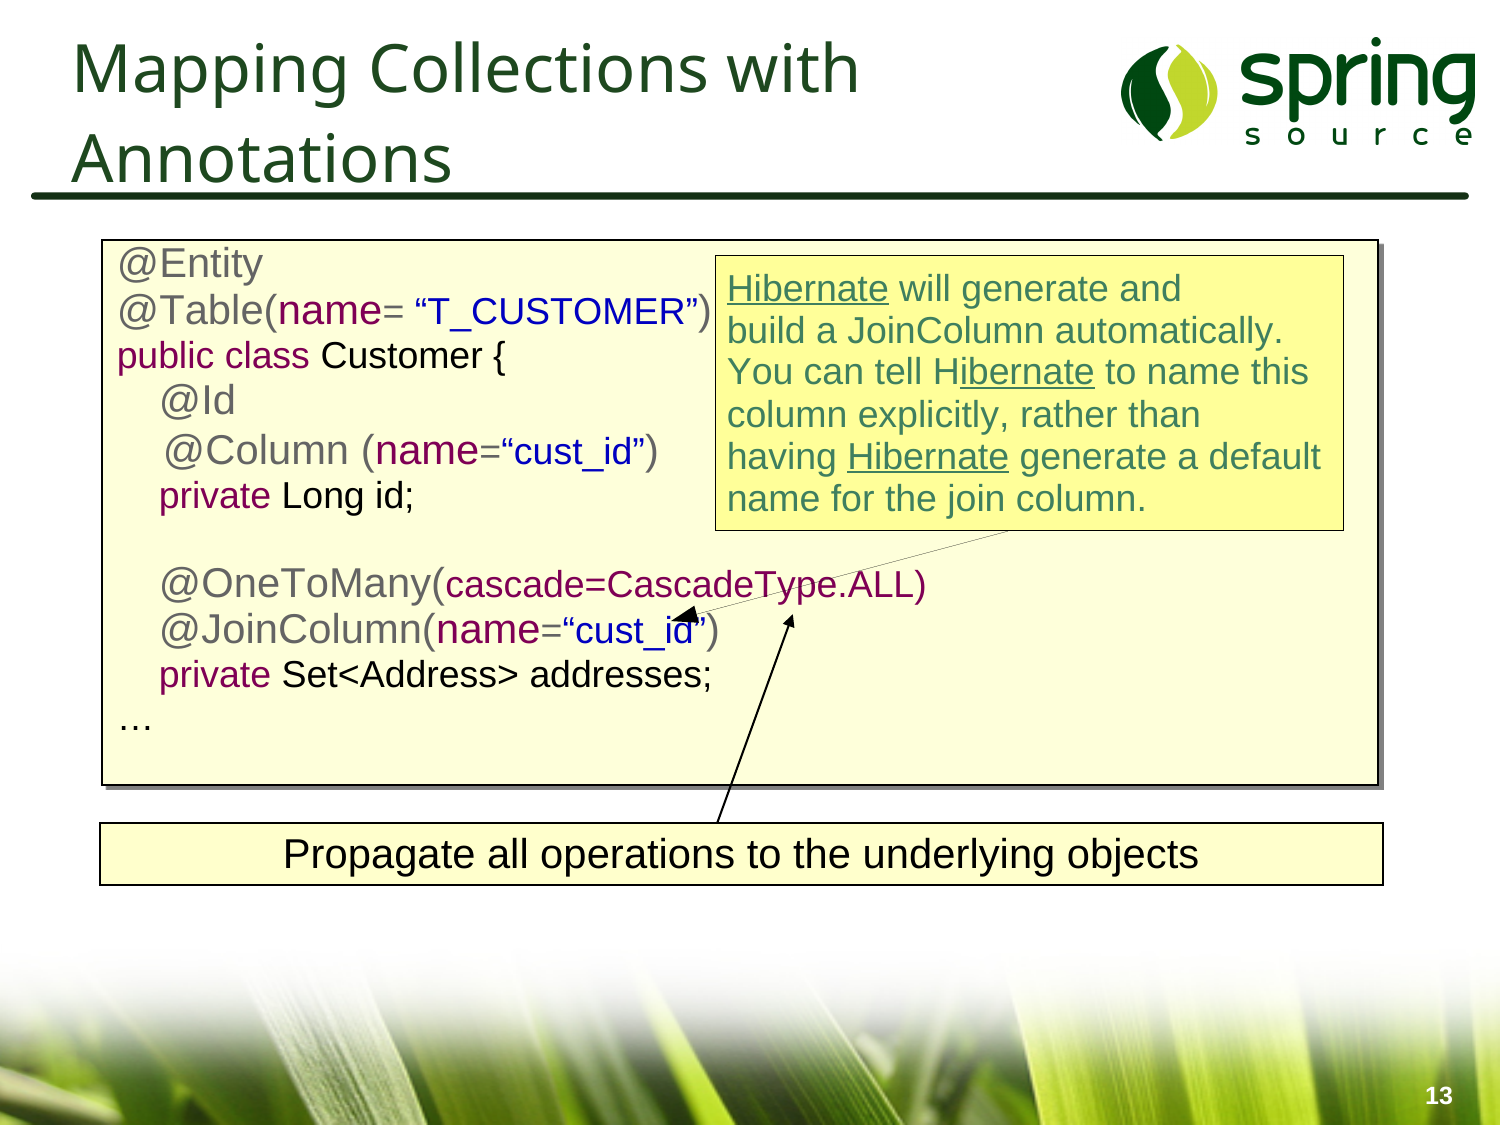

# Mapping Collections with Annotations
@Entity
@Table(name= “T_CUSTOMER”)
public class Customer {
 @Id
 @Column (name=“cust_id”)
 private Long id;
 @OneToMany(cascade=CascadeType.ALL)
 @JoinColumn(name=“cust_id”)
 private Set<Address> addresses;
…
Hibernate will generate and
build a JoinColumn automatically.
You can tell Hibernate to name this
column explicitly, rather than
having Hibernate generate a default
name for the join column.
Propagate all operations to the underlying objects